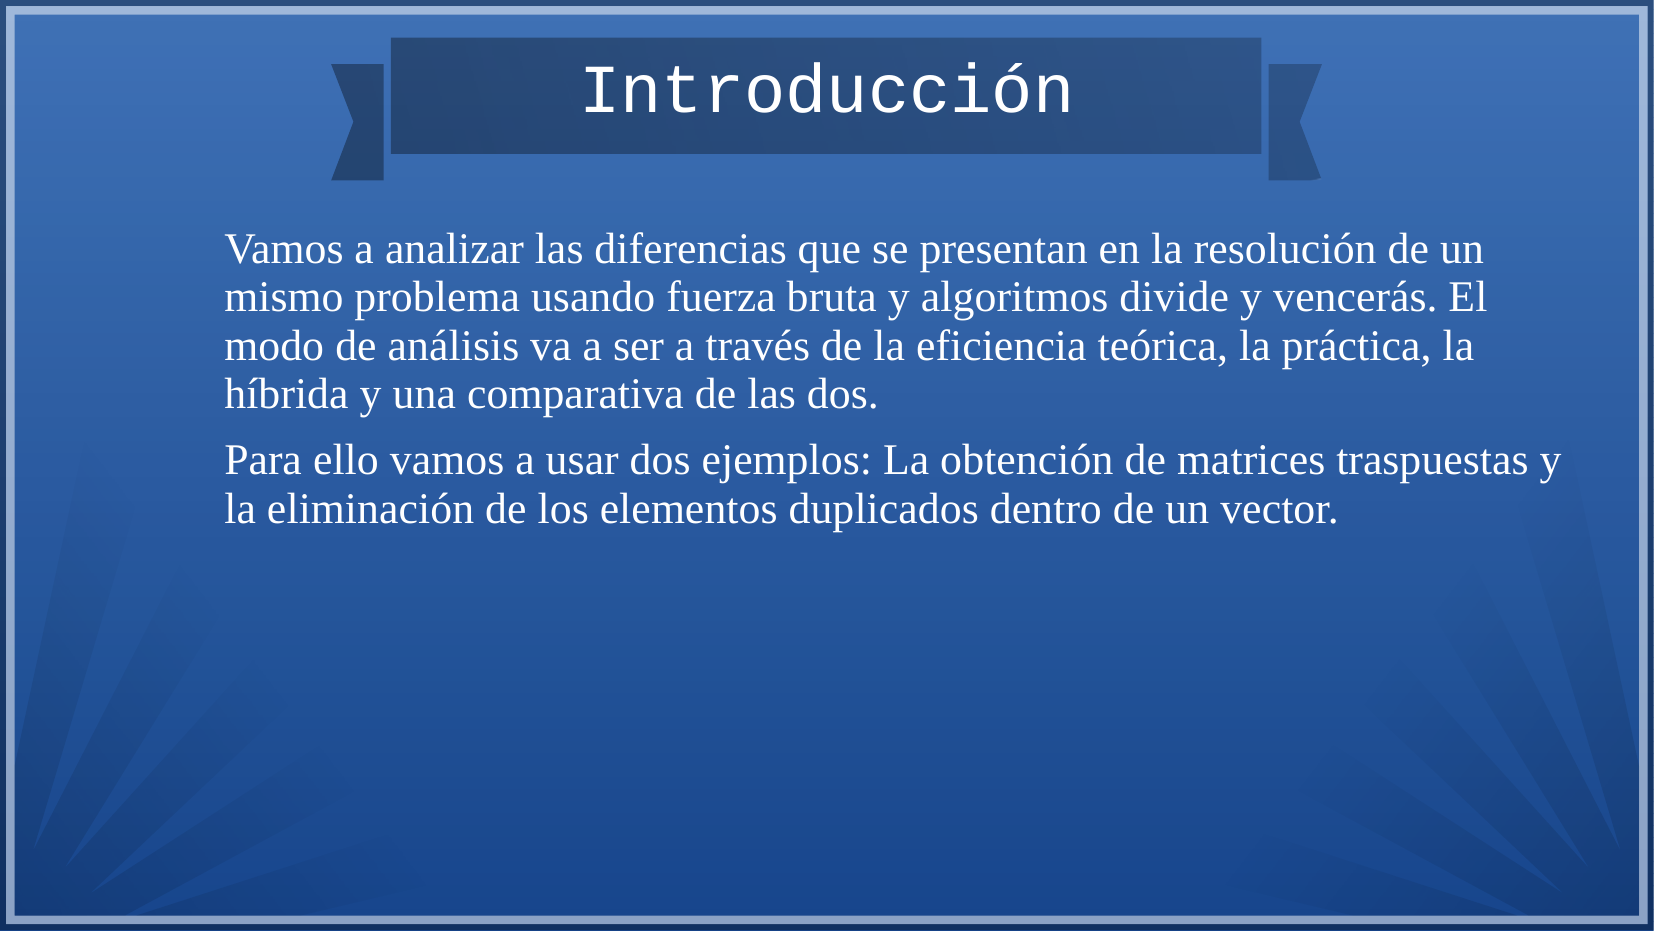

# Introducción
Vamos a analizar las diferencias que se presentan en la resolución de un mismo problema usando fuerza bruta y algoritmos divide y vencerás. El modo de análisis va a ser a través de la eficiencia teórica, la práctica, la híbrida y una comparativa de las dos.
Para ello vamos a usar dos ejemplos: La obtención de matrices traspuestas y la eliminación de los elementos duplicados dentro de un vector.